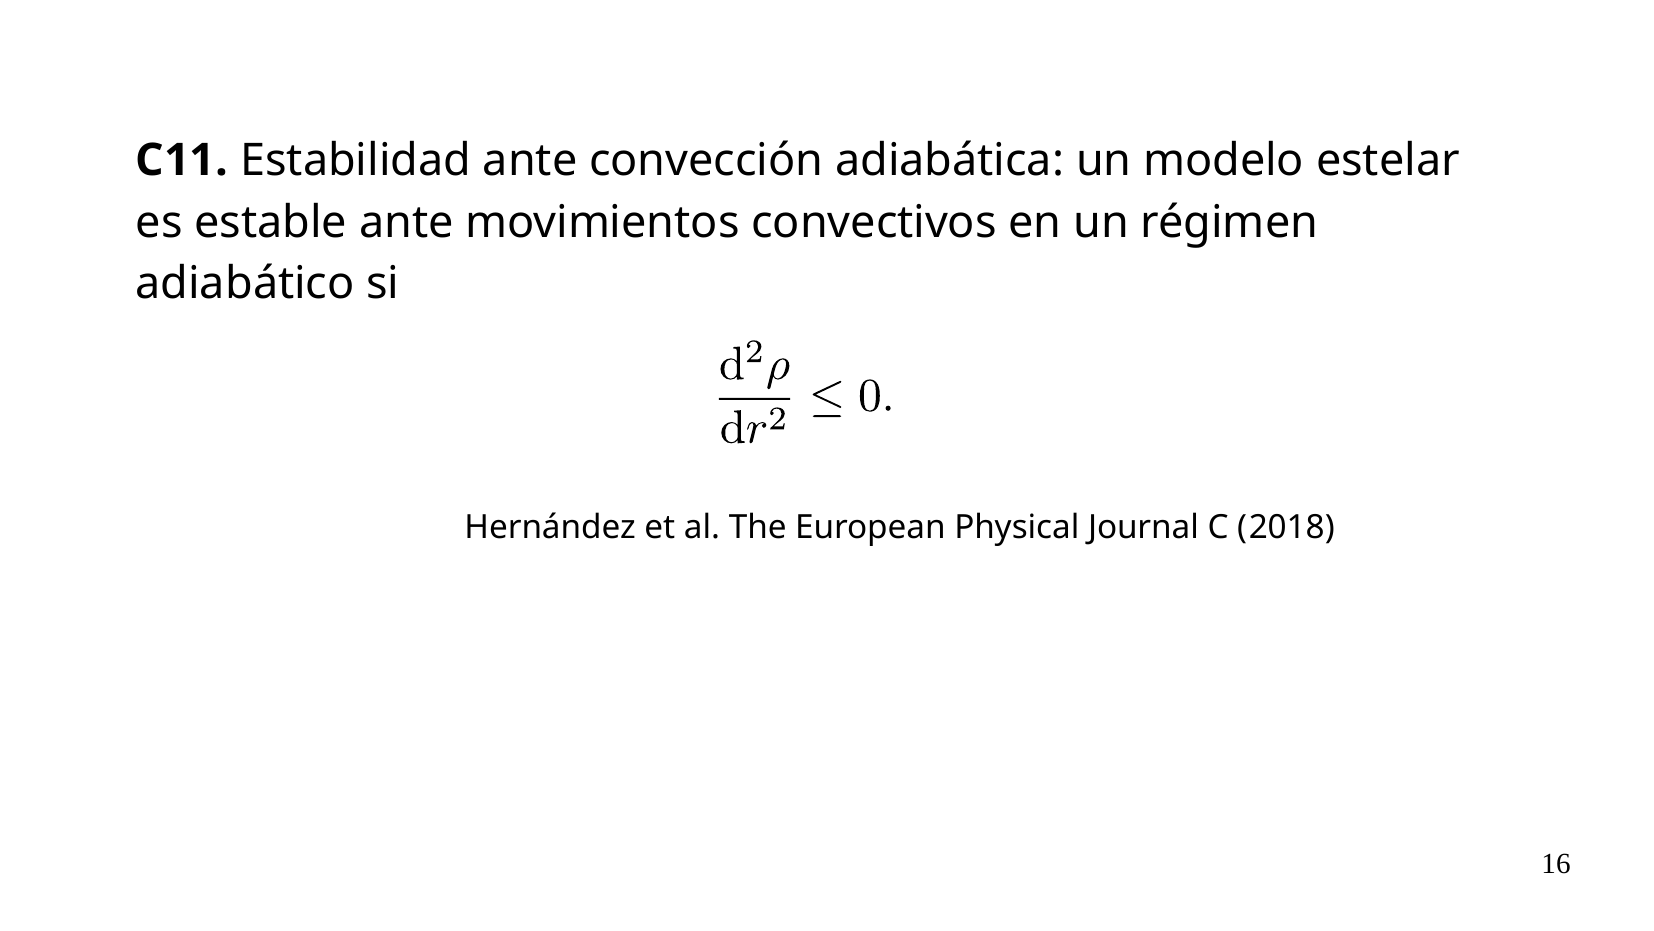

# C11. Estabilidad ante convección adiabática: un modelo estelar 	 es estable ante movimientos convectivos en un régimen 	 adiabático si
Hernández et al. The European Physical Journal C (2018)
16